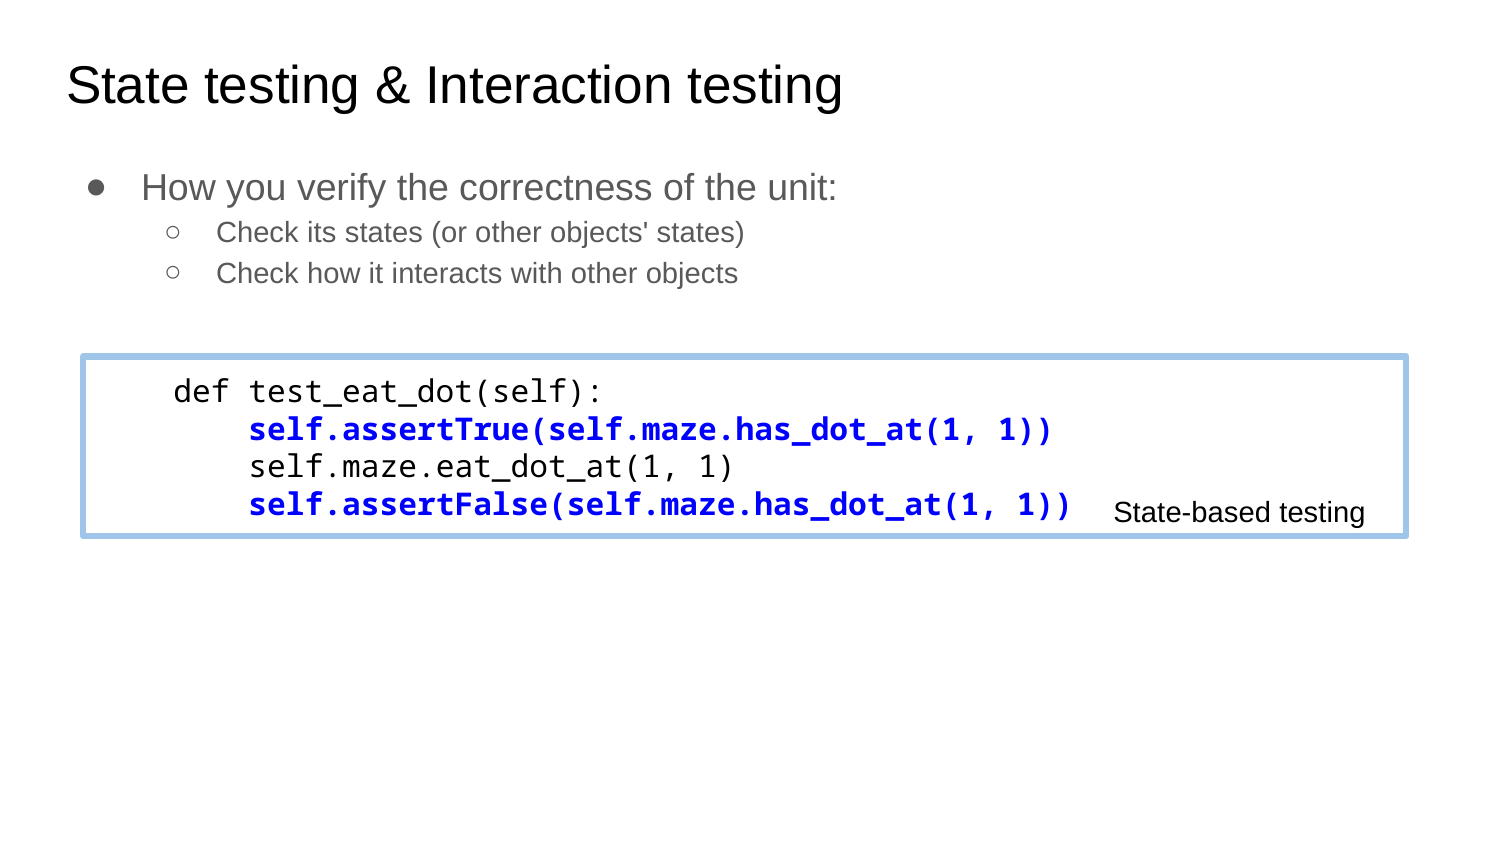

# State testing & Interaction testing
How you verify the correctness of the unit:
Check its states (or other objects' states)
Check how it interacts with other objects
 def test_eat_dot(self):
 self.assertTrue(self.maze.has_dot_at(1, 1))
 self.maze.eat_dot_at(1, 1)
 self.assertFalse(self.maze.has_dot_at(1, 1))
State-based testing